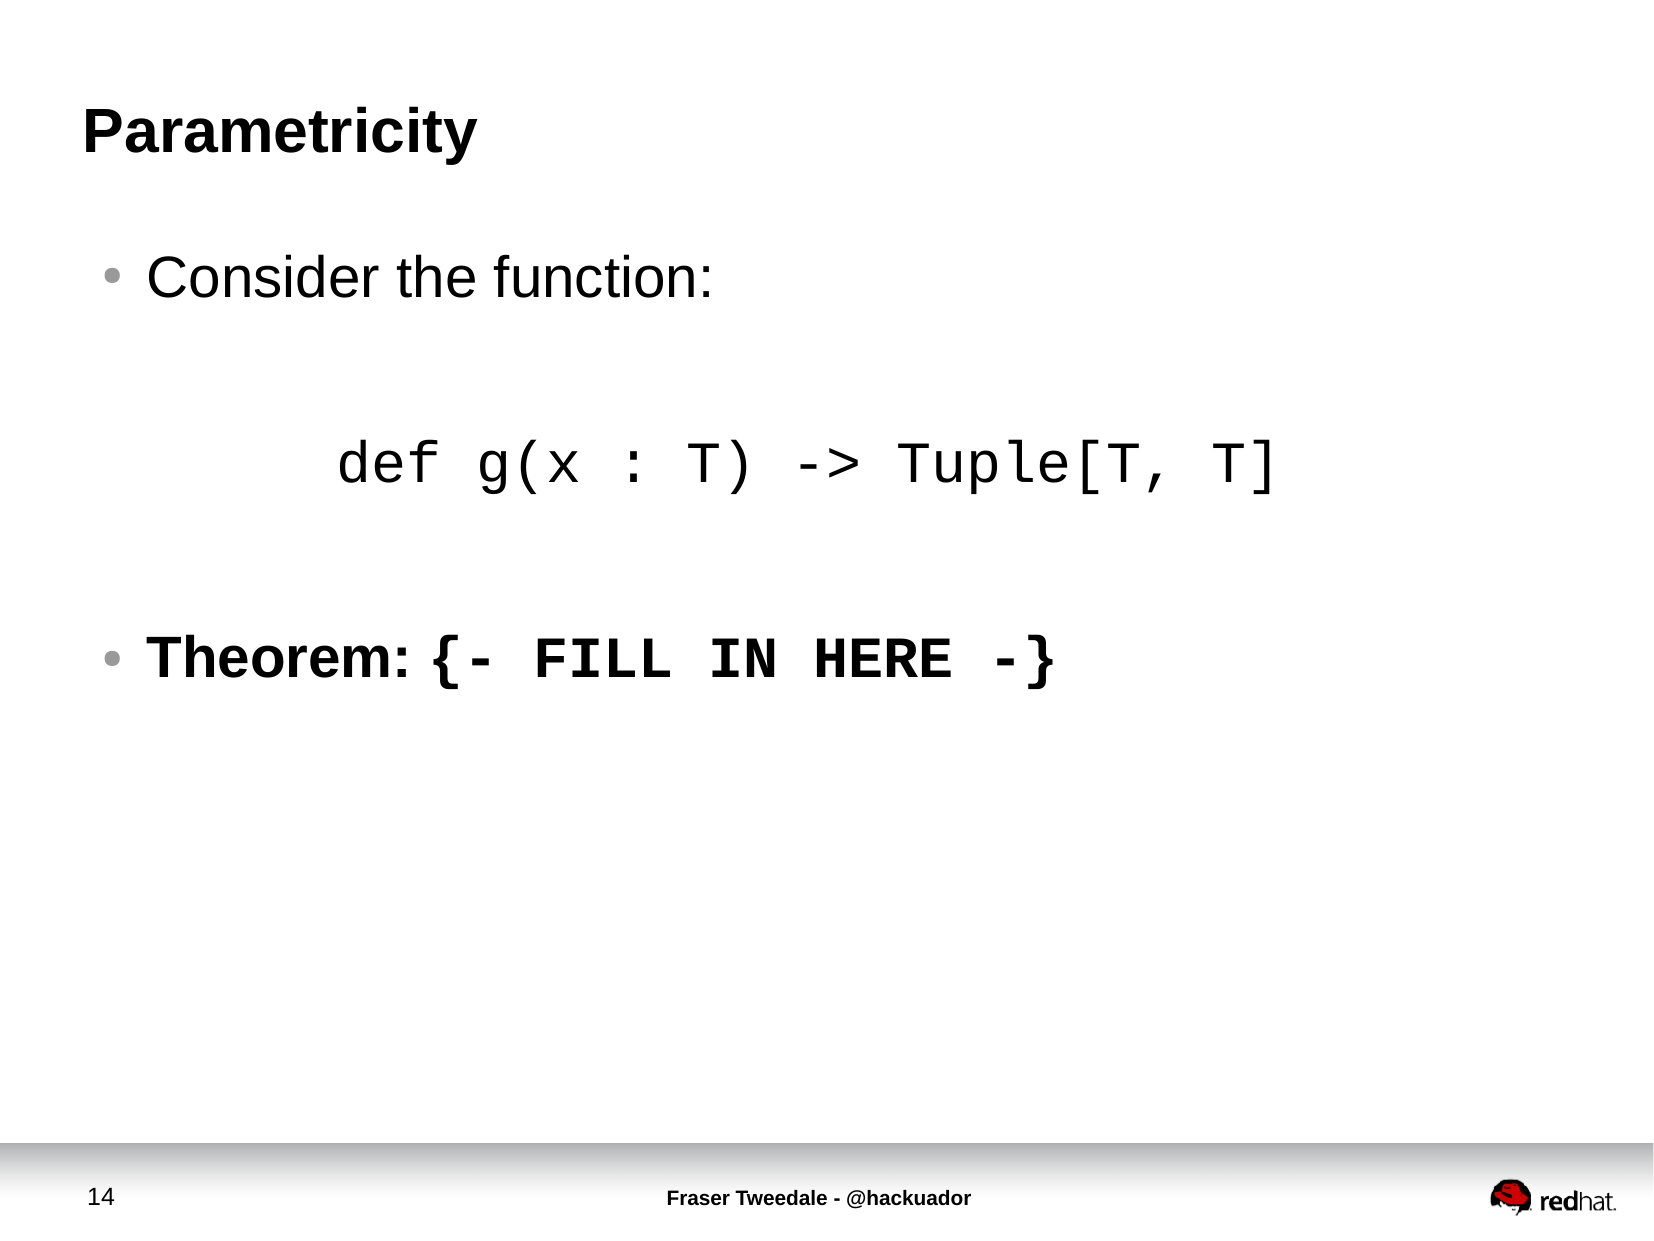

# Parametricity
Consider the function:
def g(x : T) -> Tuple[T, T]
Theorem: {- FILL IN HERE -}